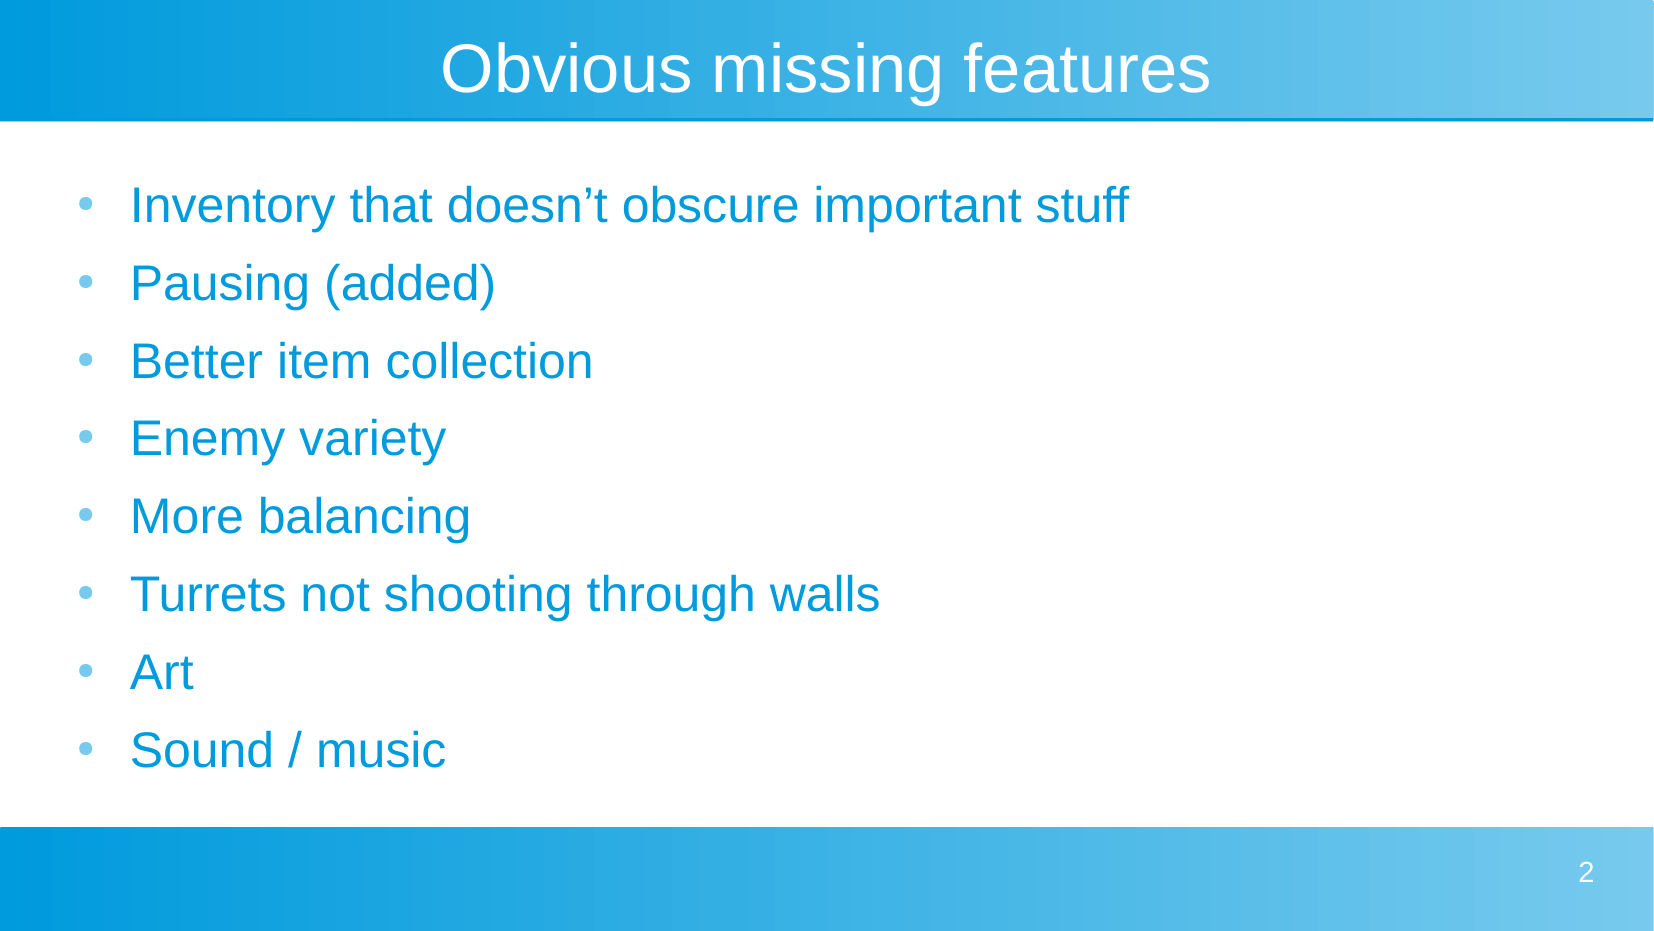

# Obvious missing features
Inventory that doesn’t obscure important stuff
Pausing (added)
Better item collection
Enemy variety
More balancing
Turrets not shooting through walls
Art
Sound / music
2